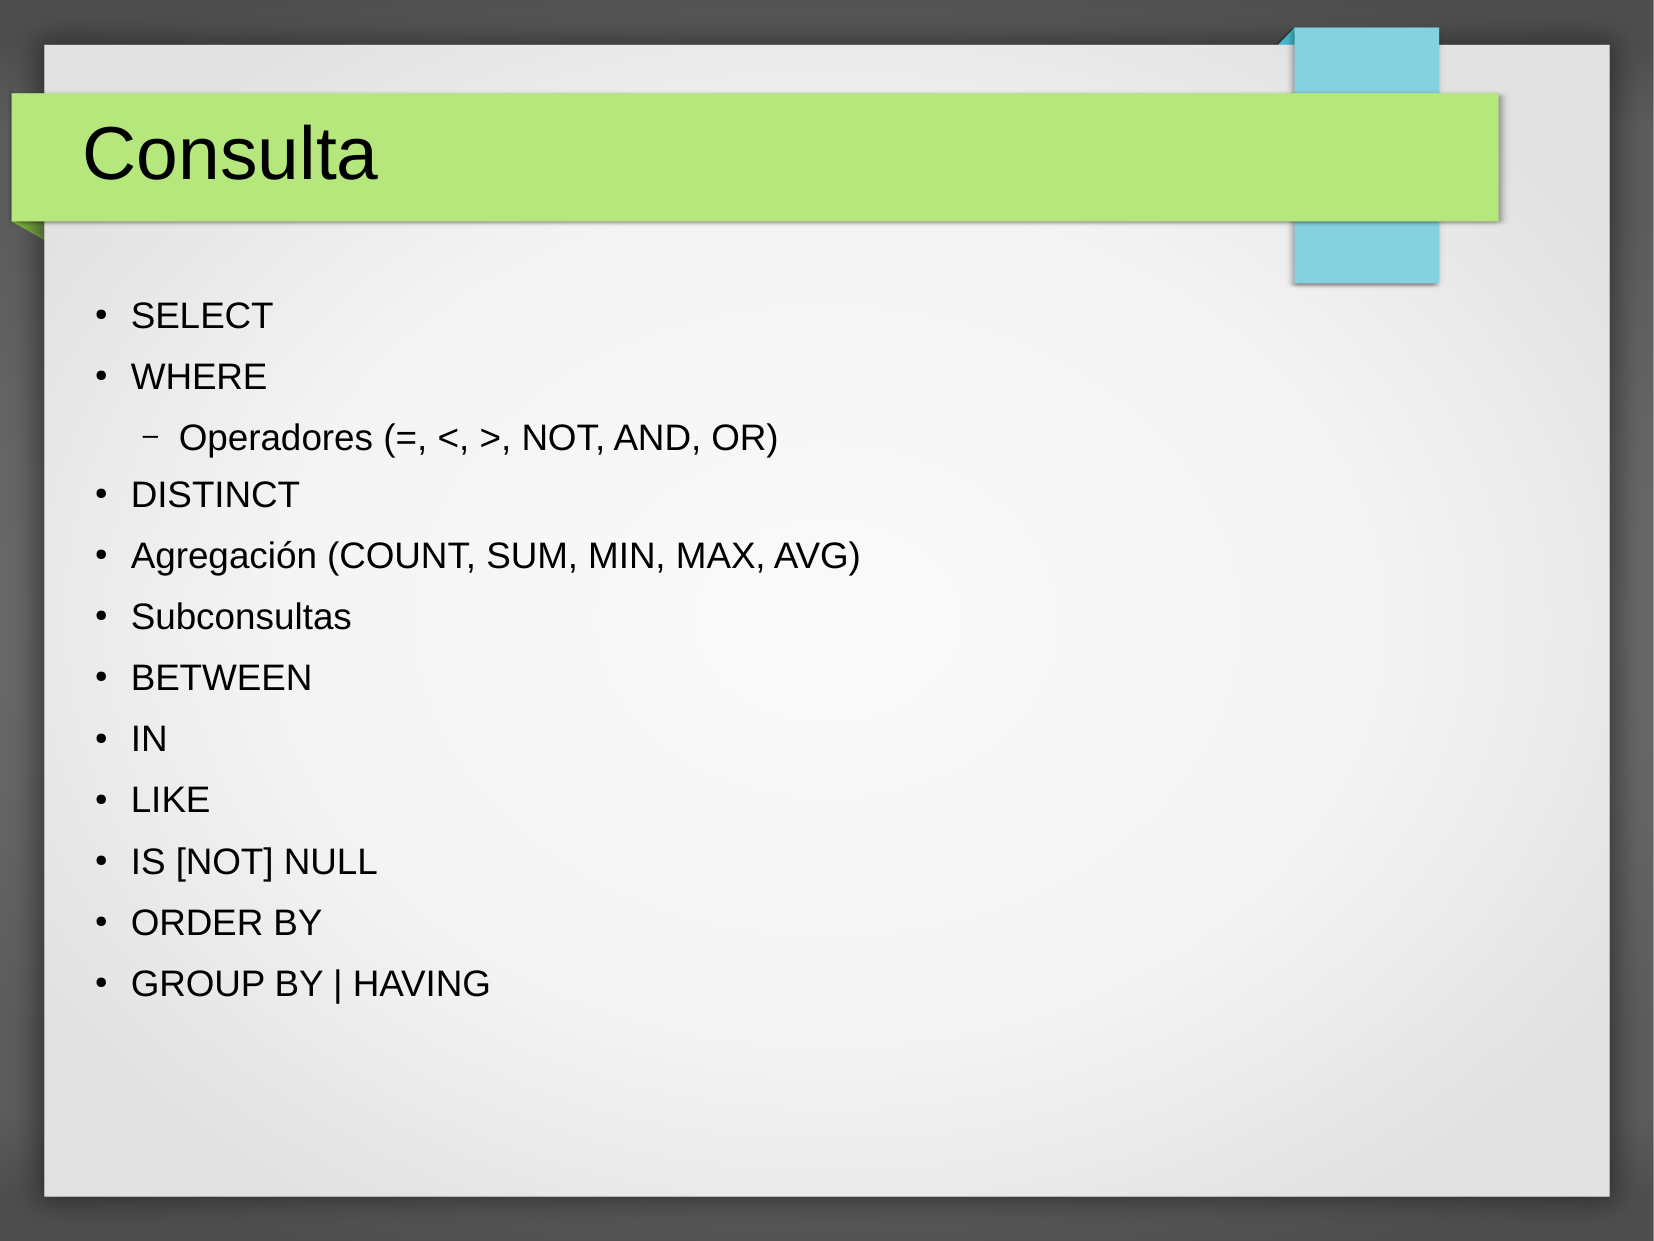

# Consulta
SELECT
WHERE
Operadores (=, <, >, NOT, AND, OR)
DISTINCT
Agregación (COUNT, SUM, MIN, MAX, AVG)
Subconsultas
BETWEEN
IN
LIKE
IS [NOT] NULL
ORDER BY
GROUP BY | HAVING